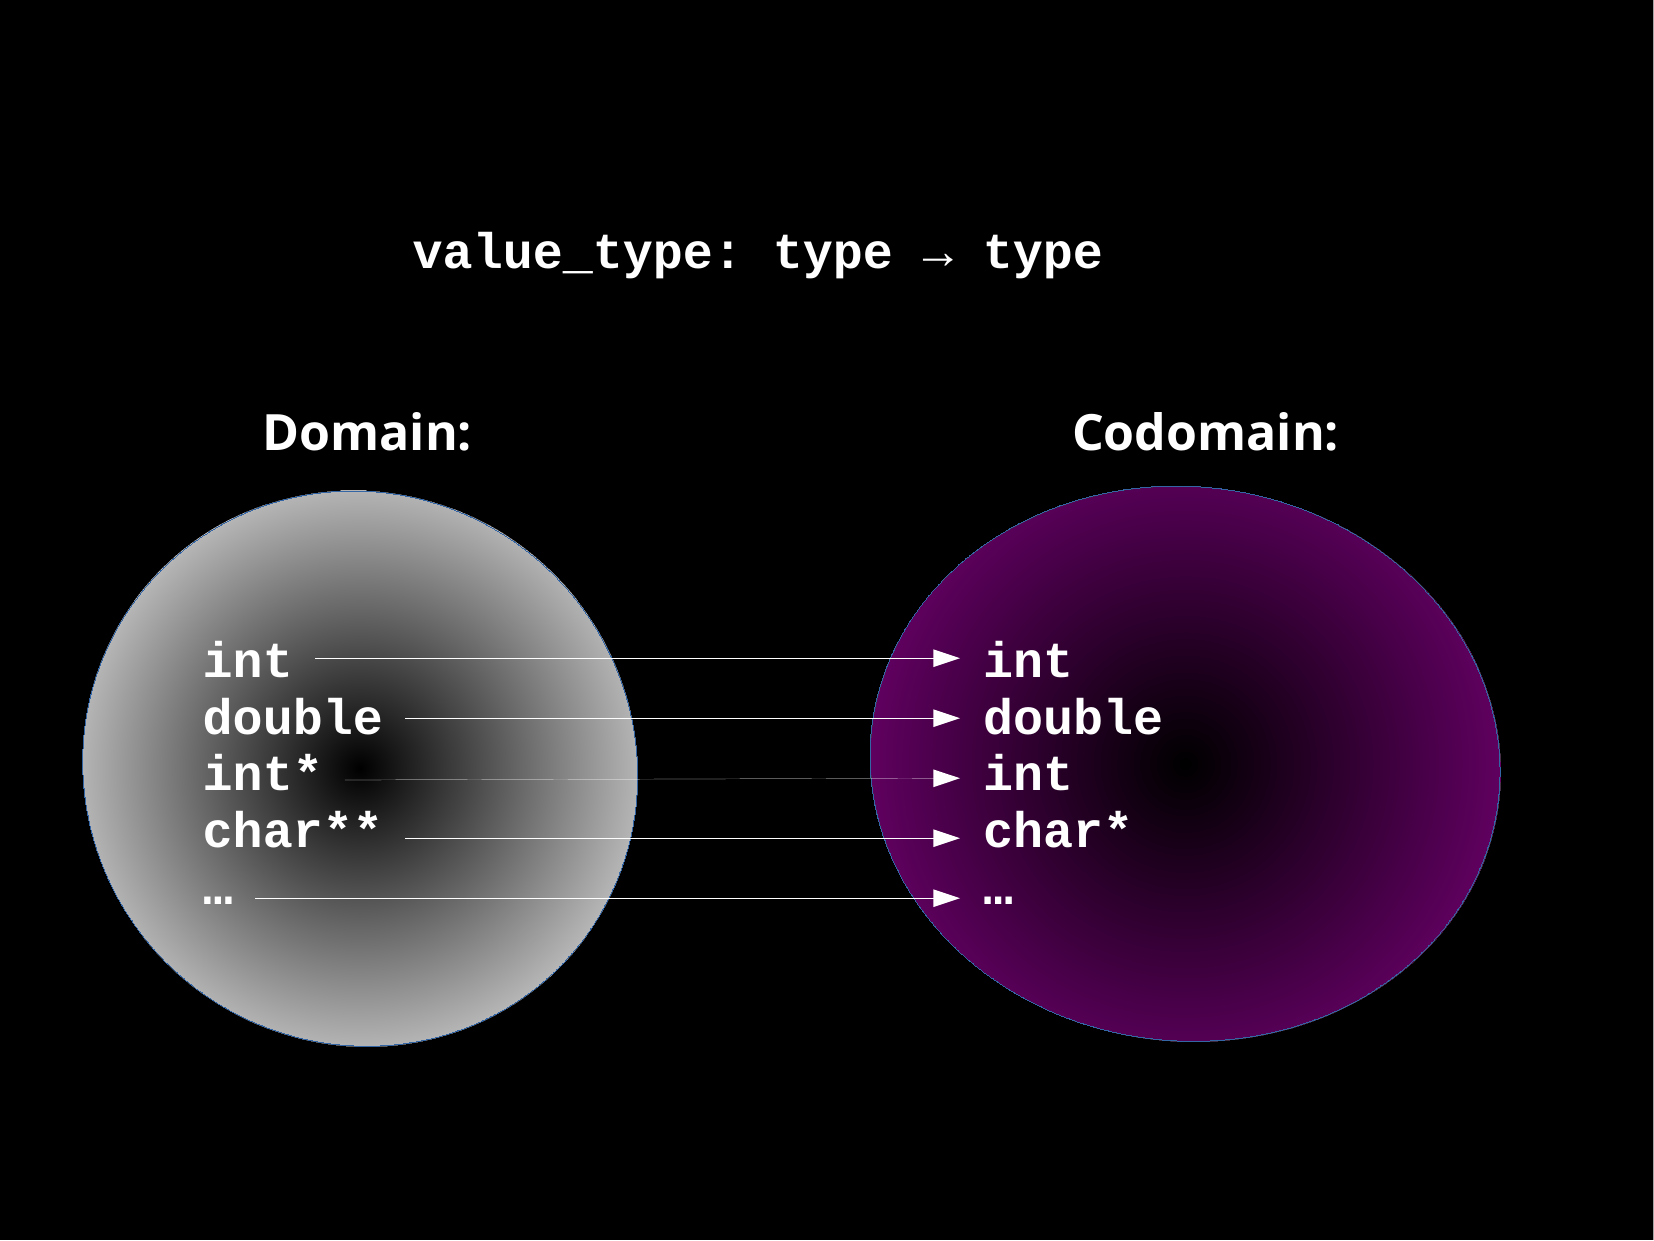

# value_type: type → type
 Domain: Codomain:
 int int
 double double
 int* int
 char** char*
 … …